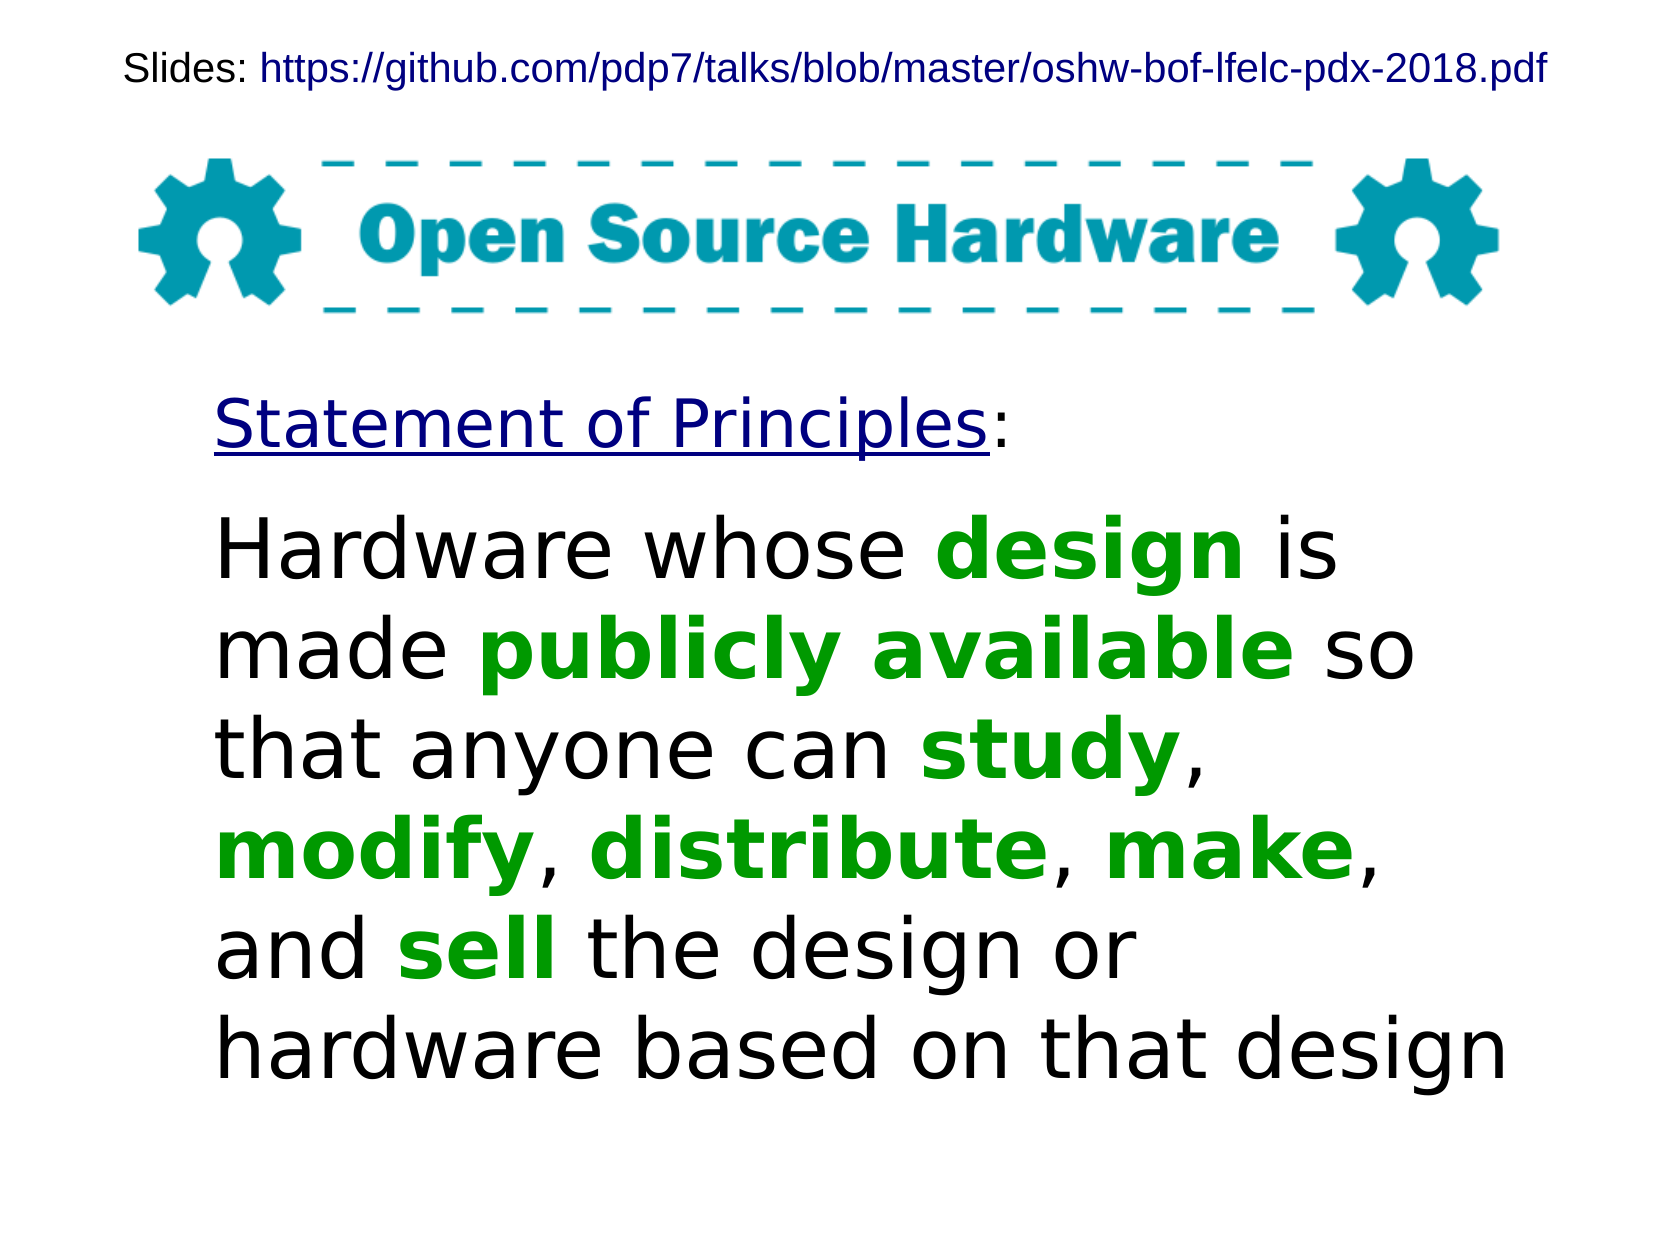

Slides: https://github.com/pdp7/talks/blob/master/oshw-bof-lfelc-pdx-2018.pdf
Statement of Principles:
Hardware whose design is made publicly available so that anyone can study, modify, distribute, make, and sell the design or hardware based on that design